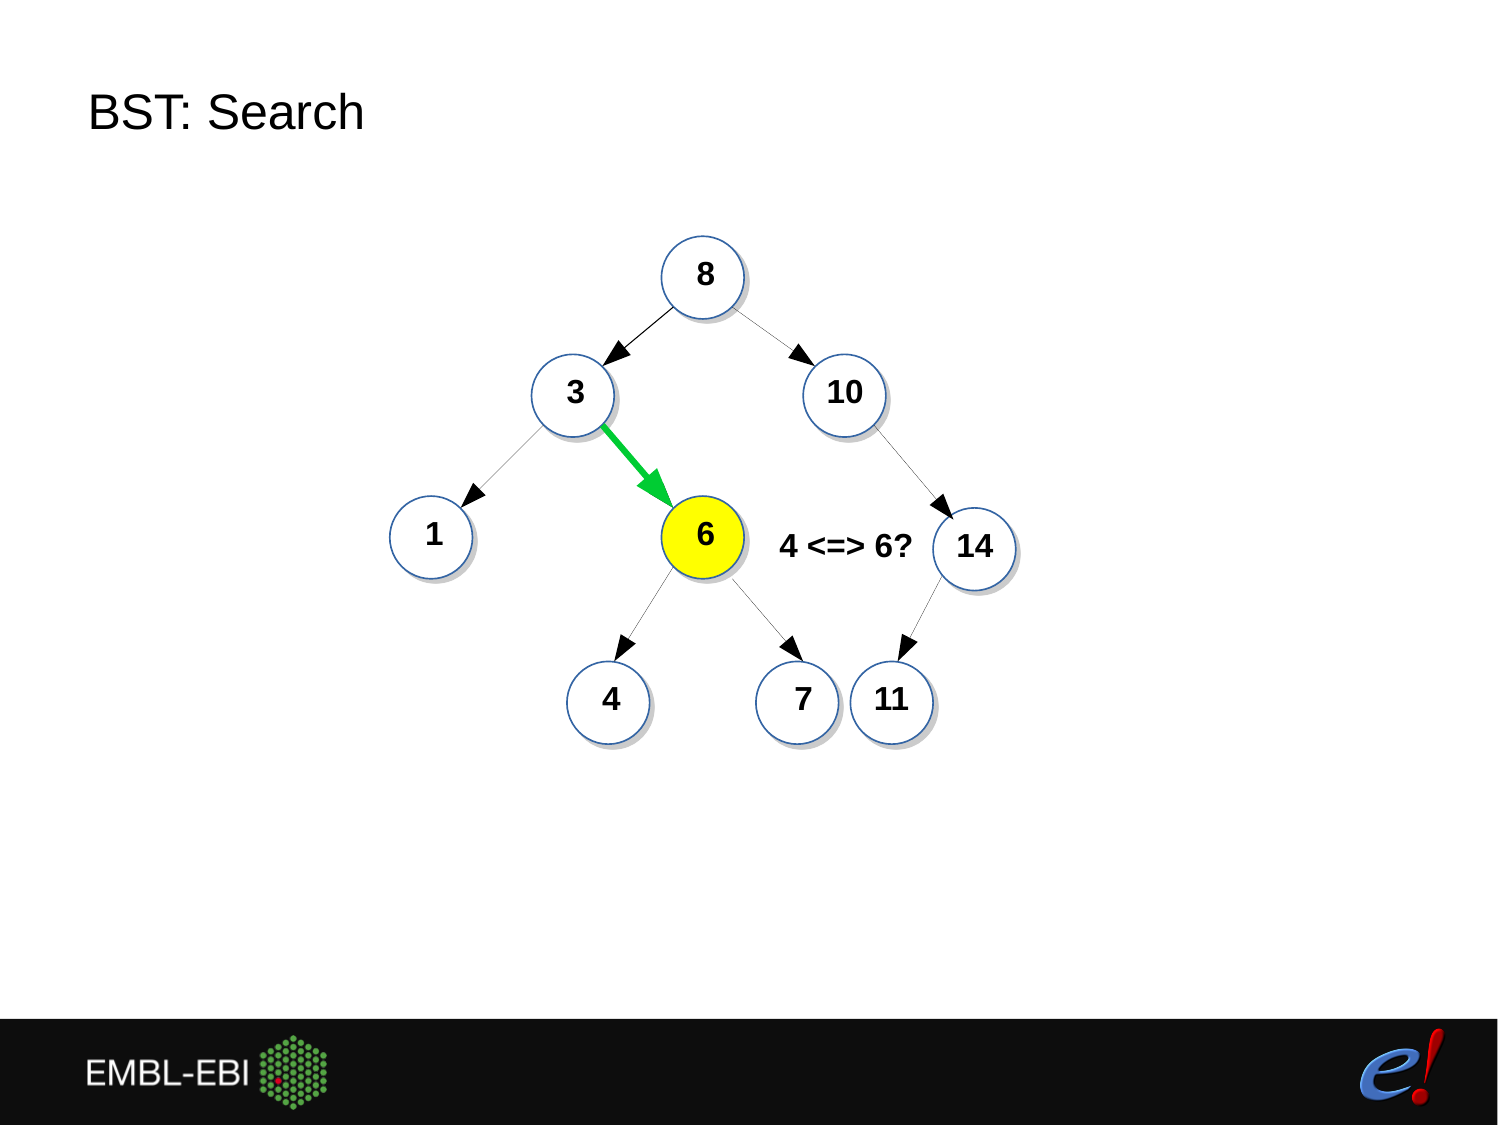

# BST: Search
8
3
10
1
6
4 <=> 6?
14
4
7
11